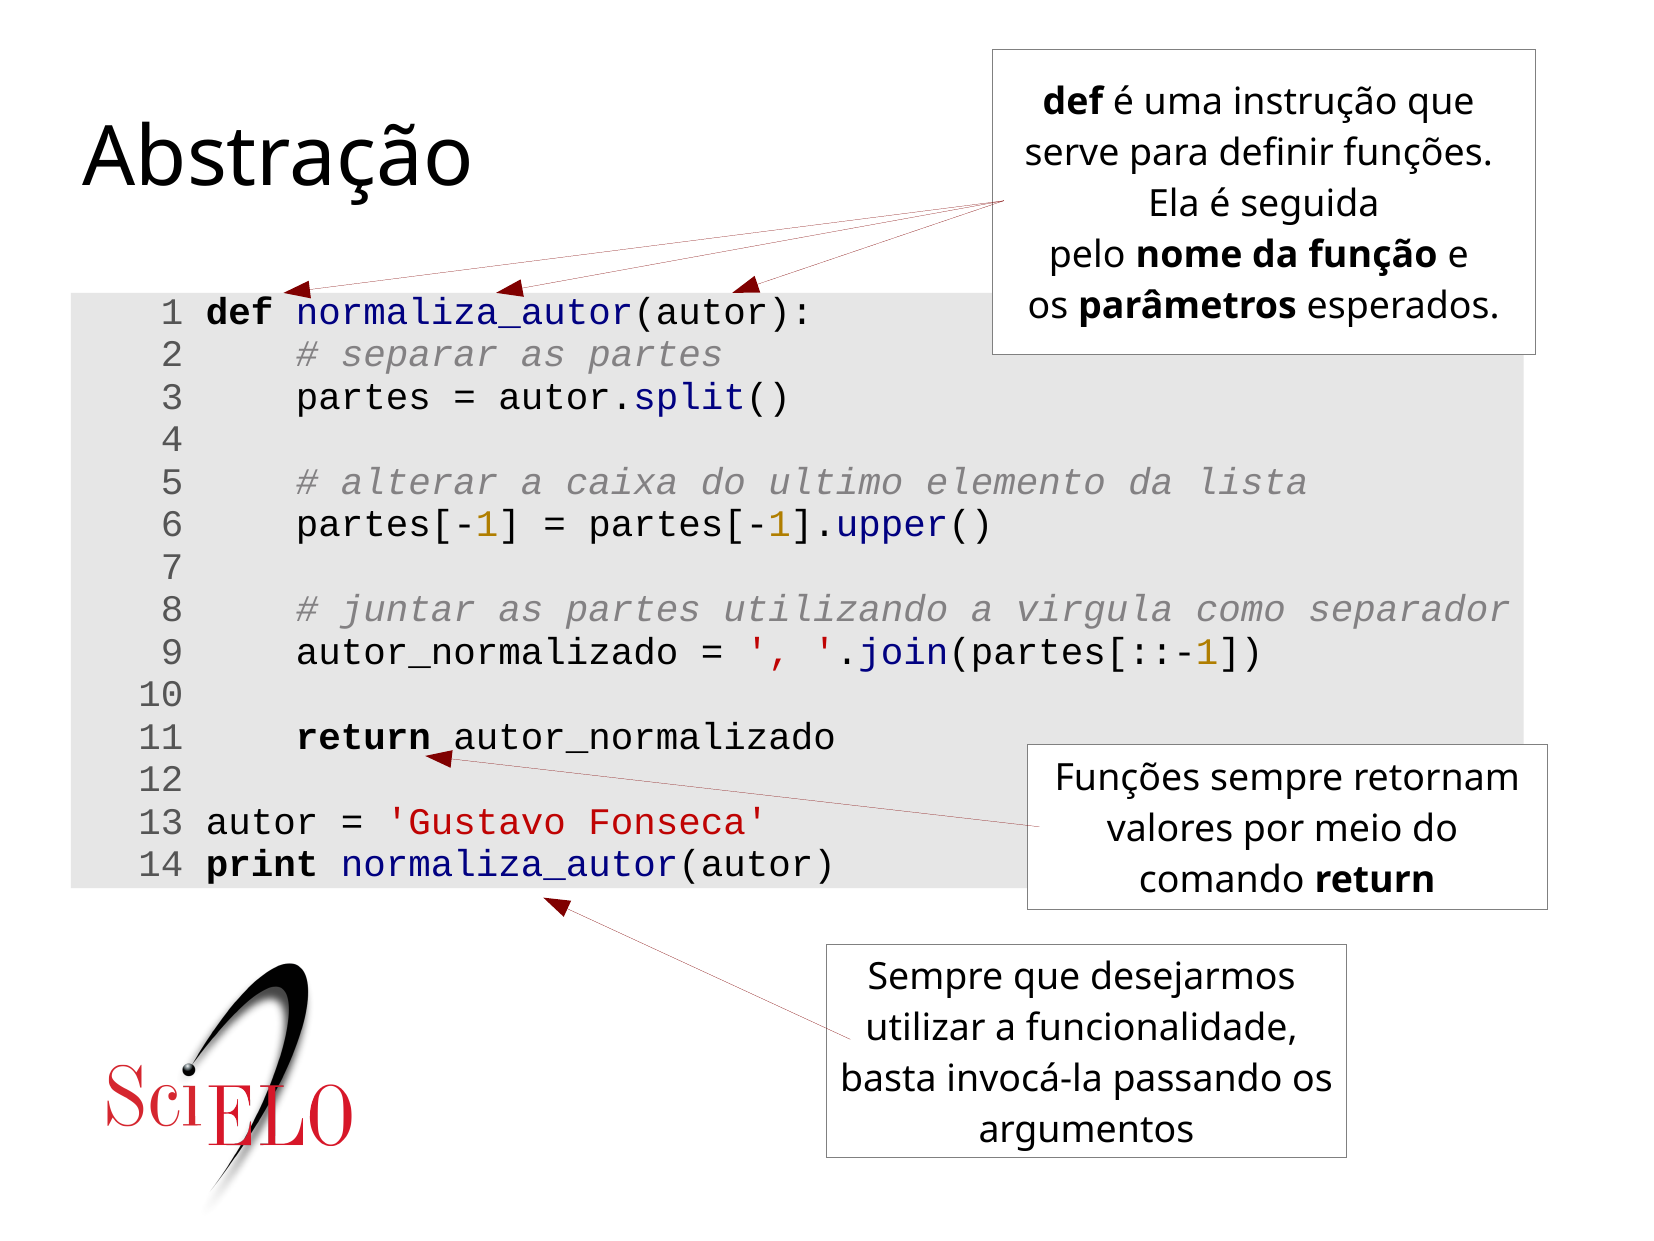

# Abstração
def é uma instrução que
serve para definir funções.
Ela é seguida
pelo nome da função e
os parâmetros esperados.
 1 def normaliza_autor(autor):
 2 # separar as partes
 3 partes = autor.split()
 4
 5 # alterar a caixa do ultimo elemento da lista
 6 partes[-1] = partes[-1].upper()
 7
 8 # juntar as partes utilizando a virgula como separador
 9 autor_normalizado = ', '.join(partes[::-1])
 10
 11 return autor_normalizado
 12
 13 autor = 'Gustavo Fonseca'
 14 print normaliza_autor(autor)
Funções sempre retornam
valores por meio do
comando return
Sempre que desejarmos
utilizar a funcionalidade,
basta invocá-la passando os
argumentos